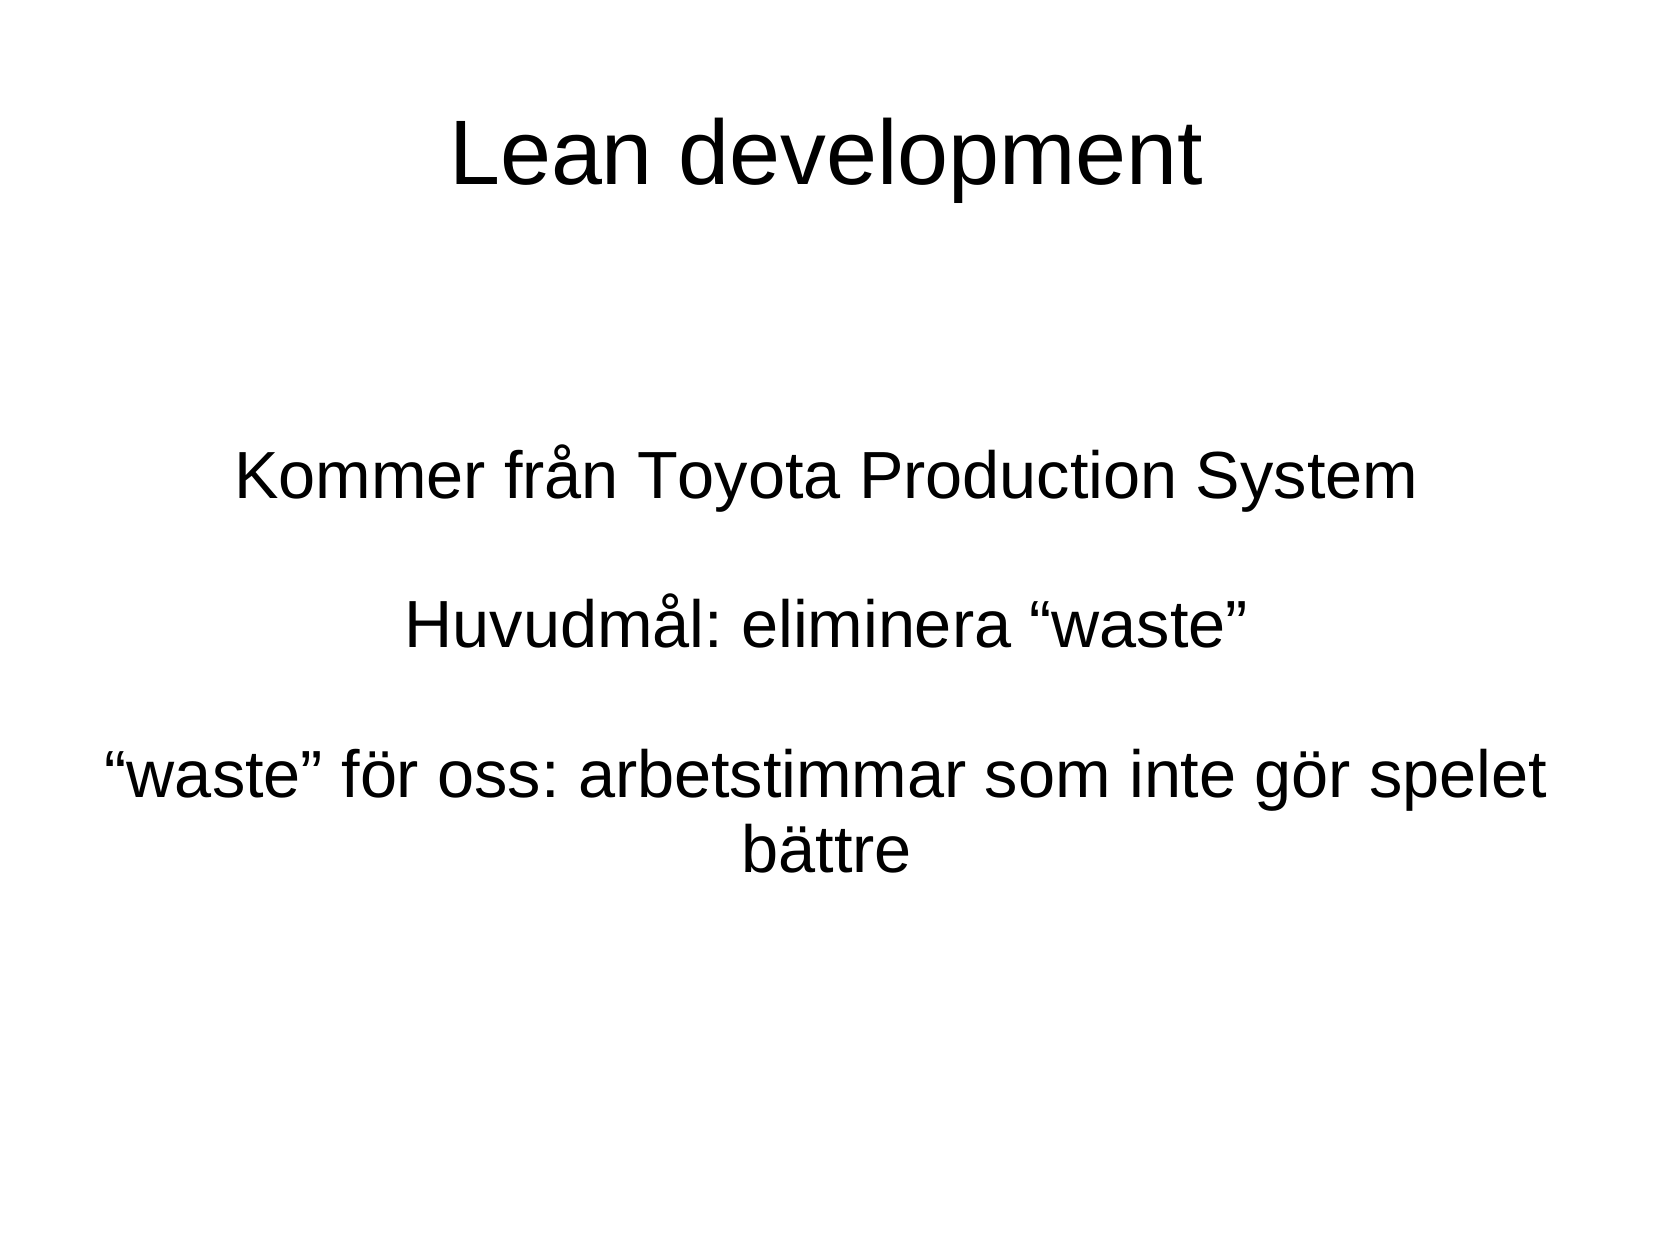

# Lean development
Kommer från Toyota Production System
Huvudmål: eliminera “waste”
“waste” för oss: arbetstimmar som inte gör spelet bättre